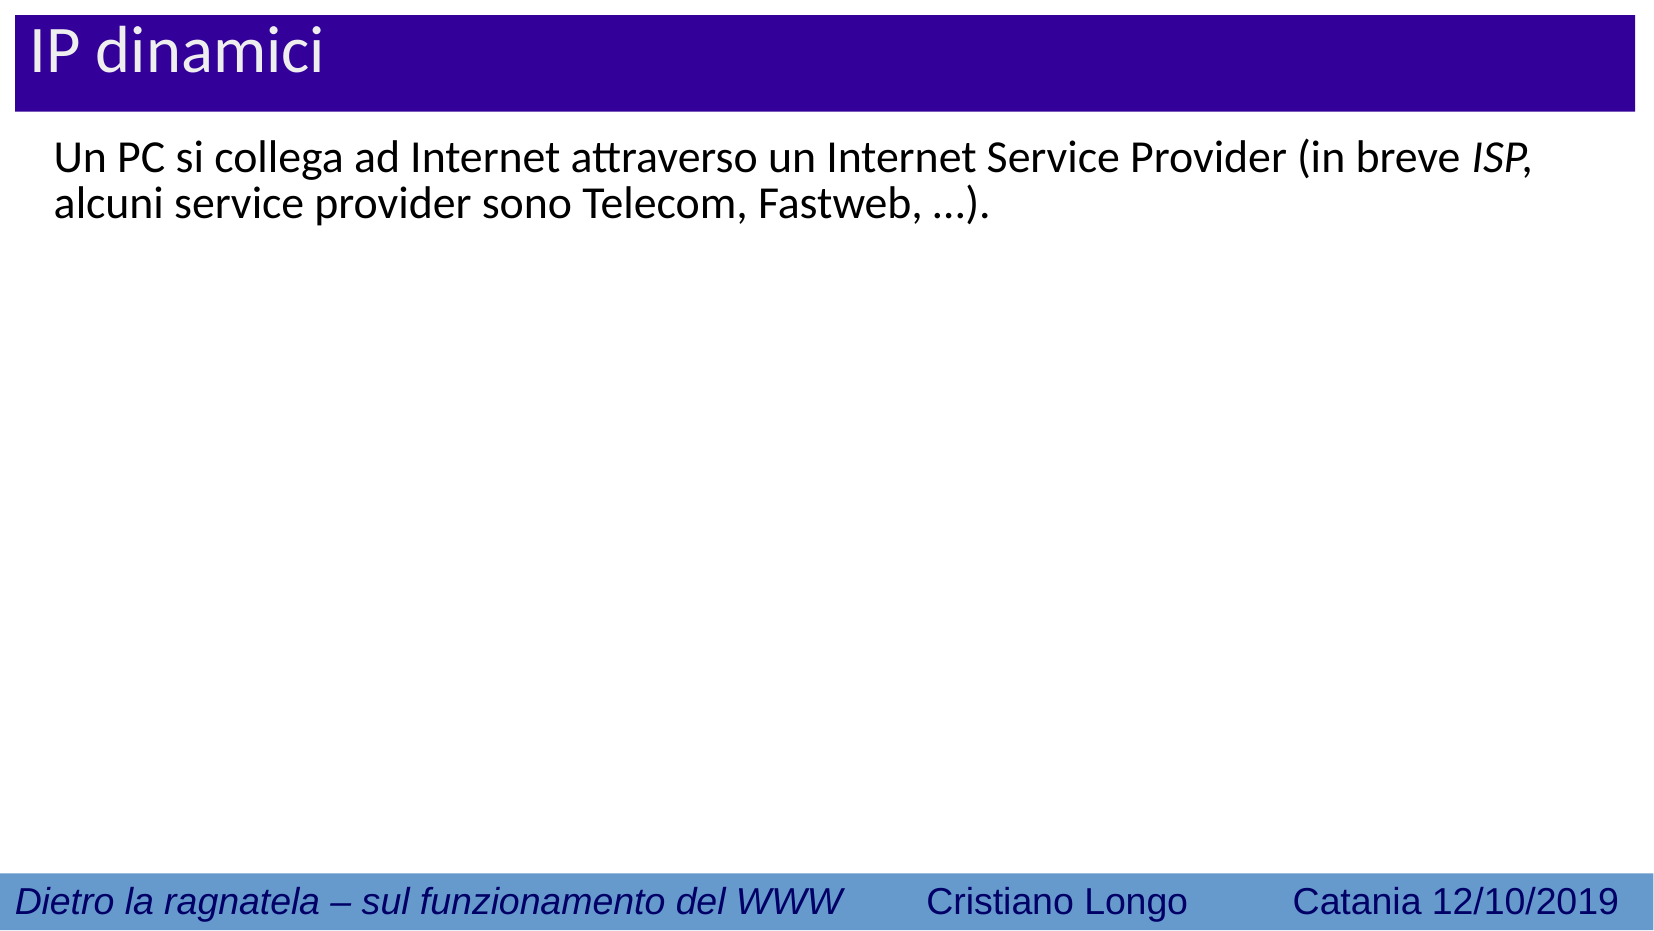

IP dinamici
Un PC si collega ad Internet attraverso un Internet Service Provider (in breve ISP, alcuni service provider sono Telecom, Fastweb, …).
Dietro la ragnatela – sul funzionamento del WWW Cristiano Longo Catania 12/10/2019